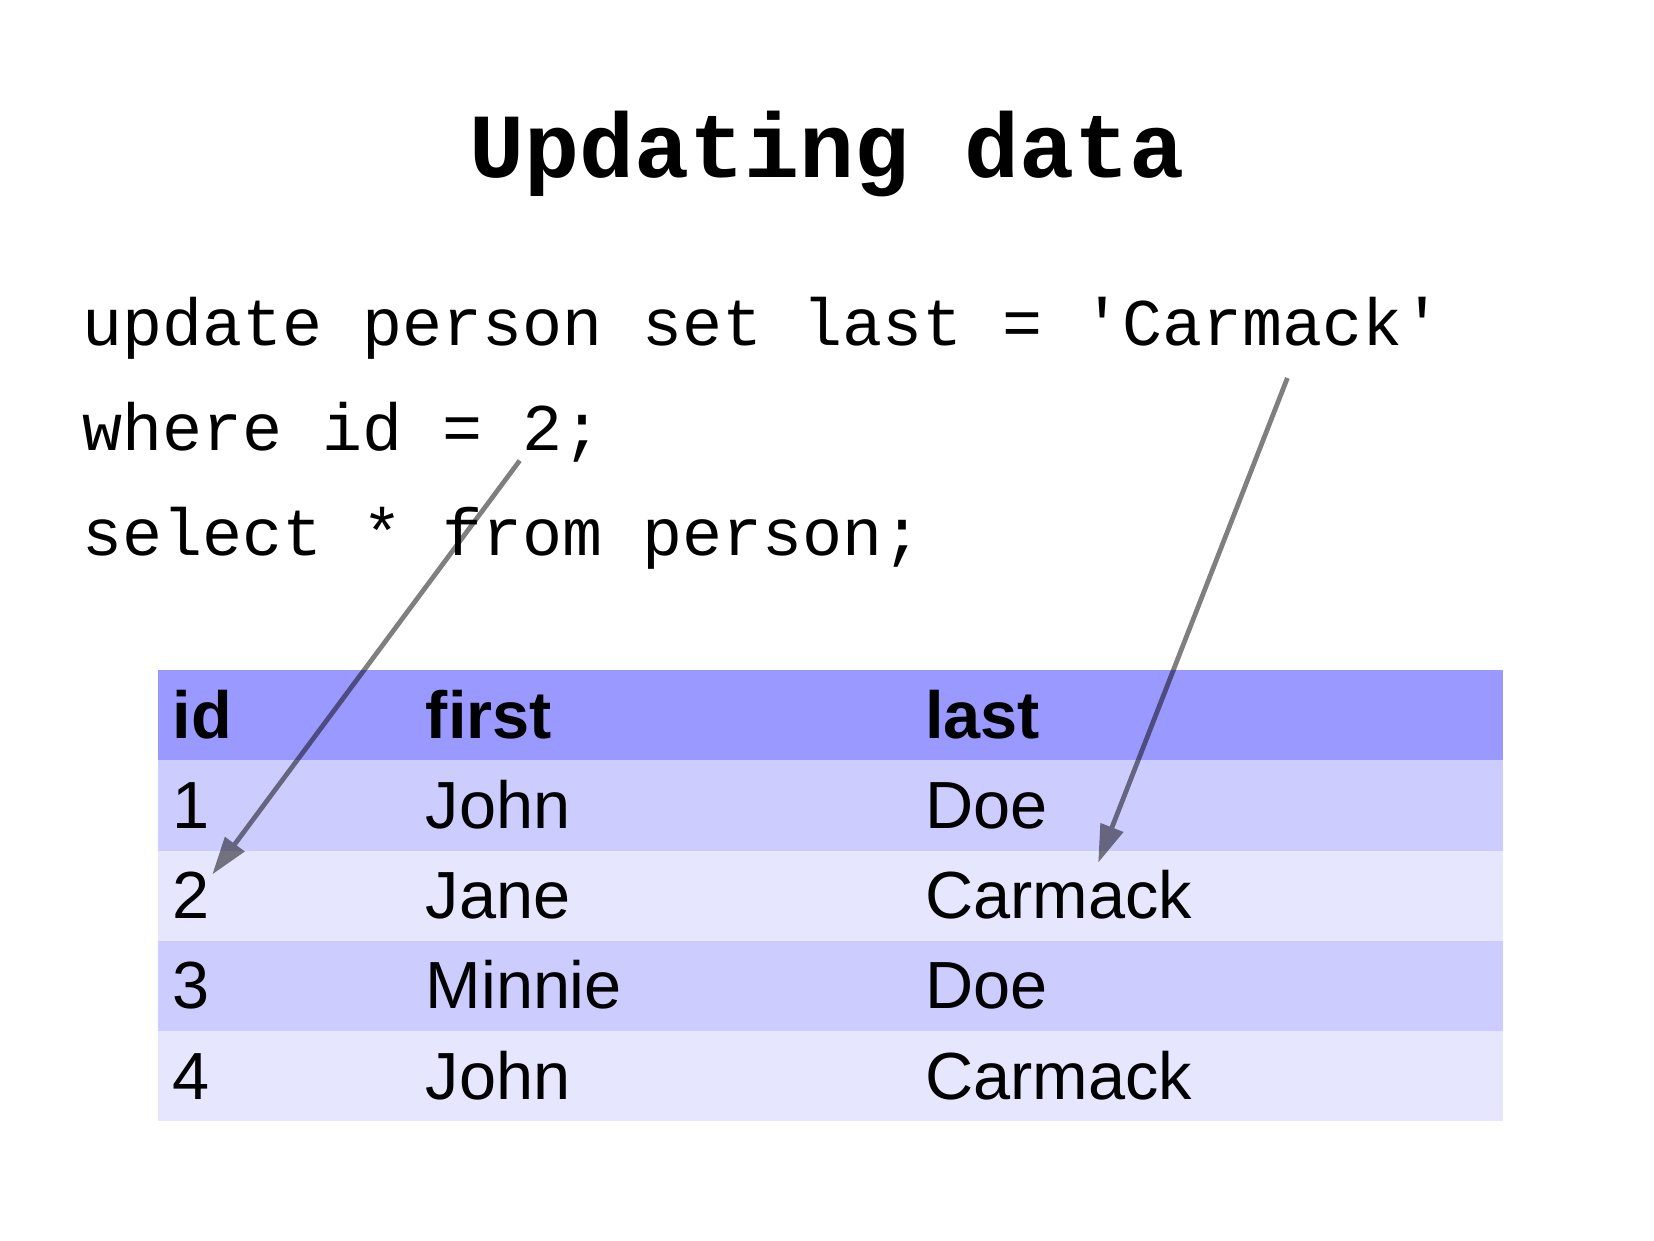

# Updating data
update person set last = 'Carmack'
where id = 2;
select * from person;
| id | first | last |
| --- | --- | --- |
| 1 | John | Doe |
| 2 | Jane | Carmack |
| 3 | Minnie | Doe |
| 4 | John | Carmack |